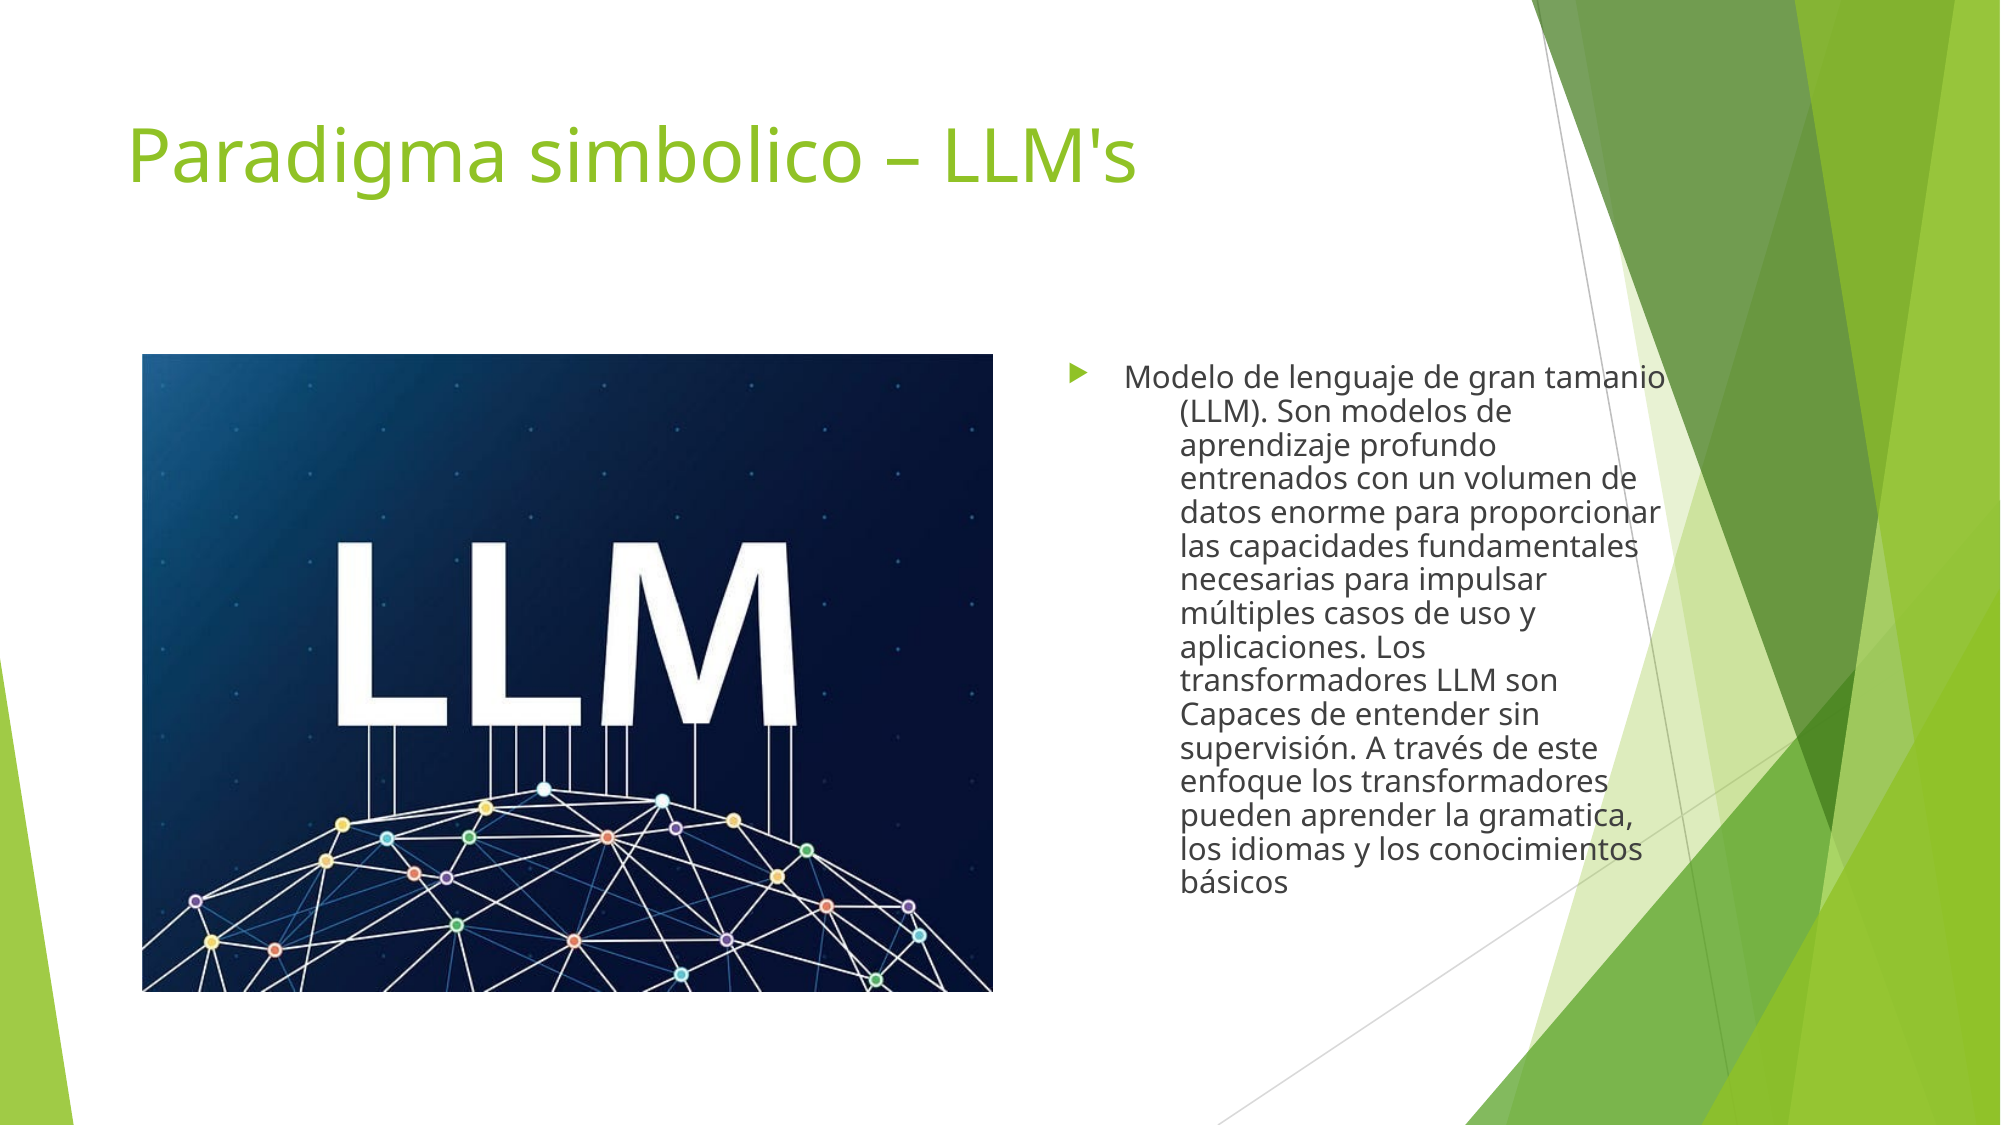

# Paradigma simbolico – LLM's
Modelo de lenguaje de gran tamanio (LLM). Son modelos de aprendizaje profundo entrenados con un volumen de datos enorme para proporcionar las capacidades fundamentales necesarias para impulsar múltiples casos de uso y aplicaciones. Los transformadores LLM son Capaces de entender sin supervisión. A través de este enfoque los transformadores pueden aprender la gramatica, los idiomas y los conocimientos básicos